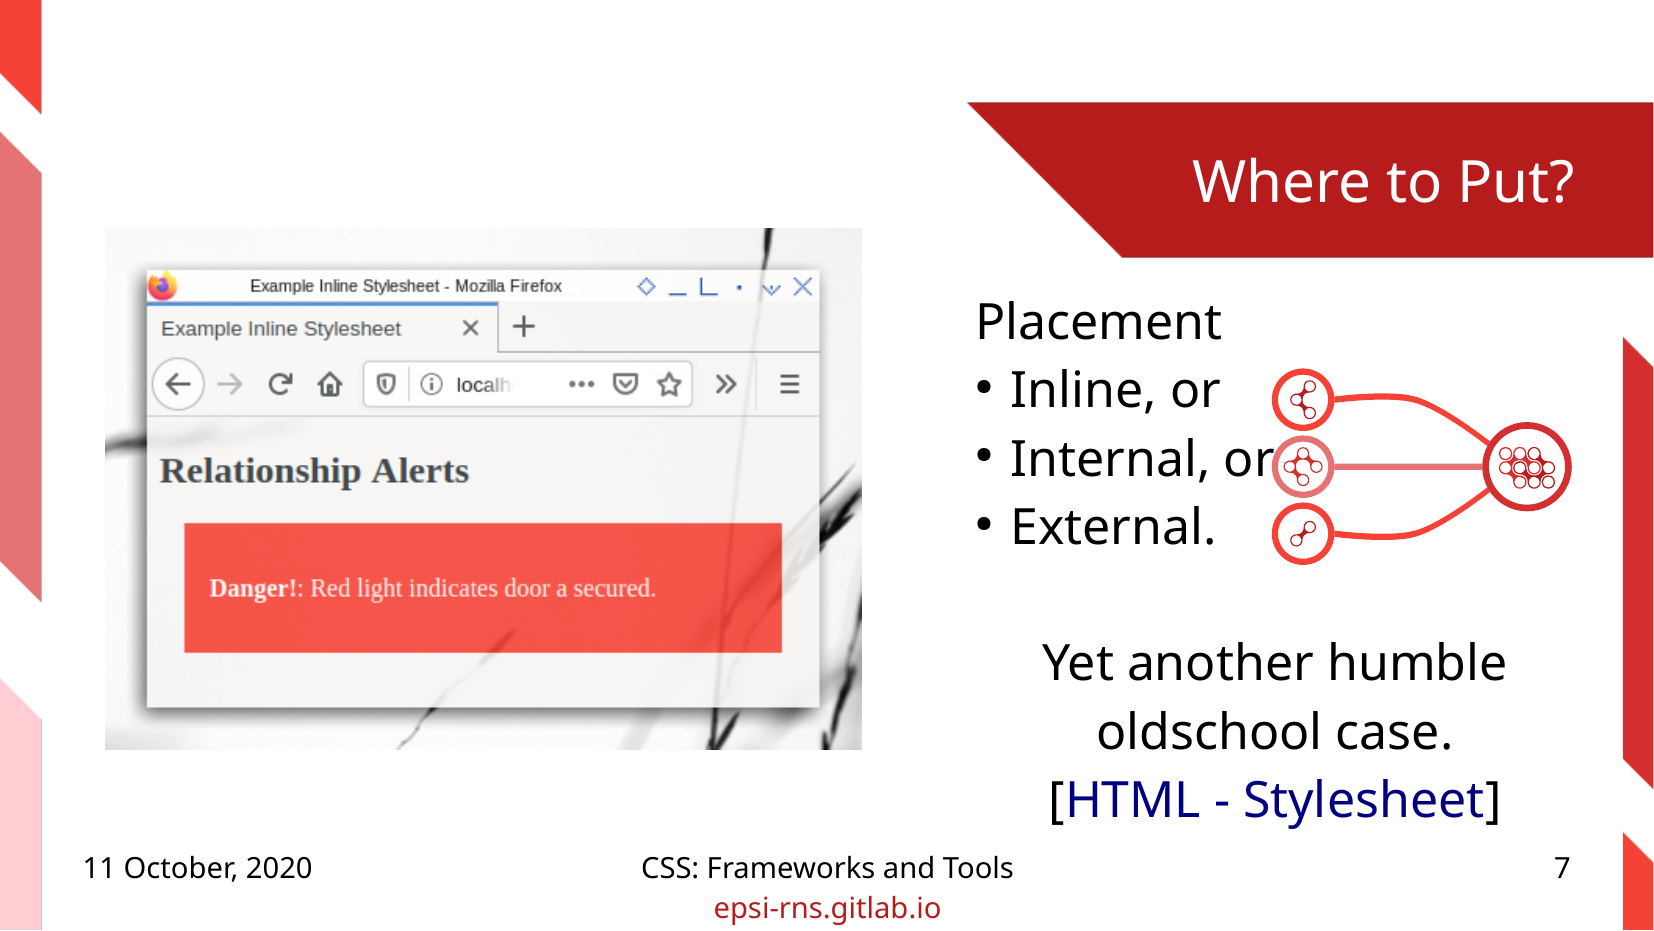

# Where to Put?
Placement
Inline, or
Internal, or
External.
Yet another humble oldschool case.
[HTML - Stylesheet]
11 October, 2020
CSS: Frameworks and Tools
7